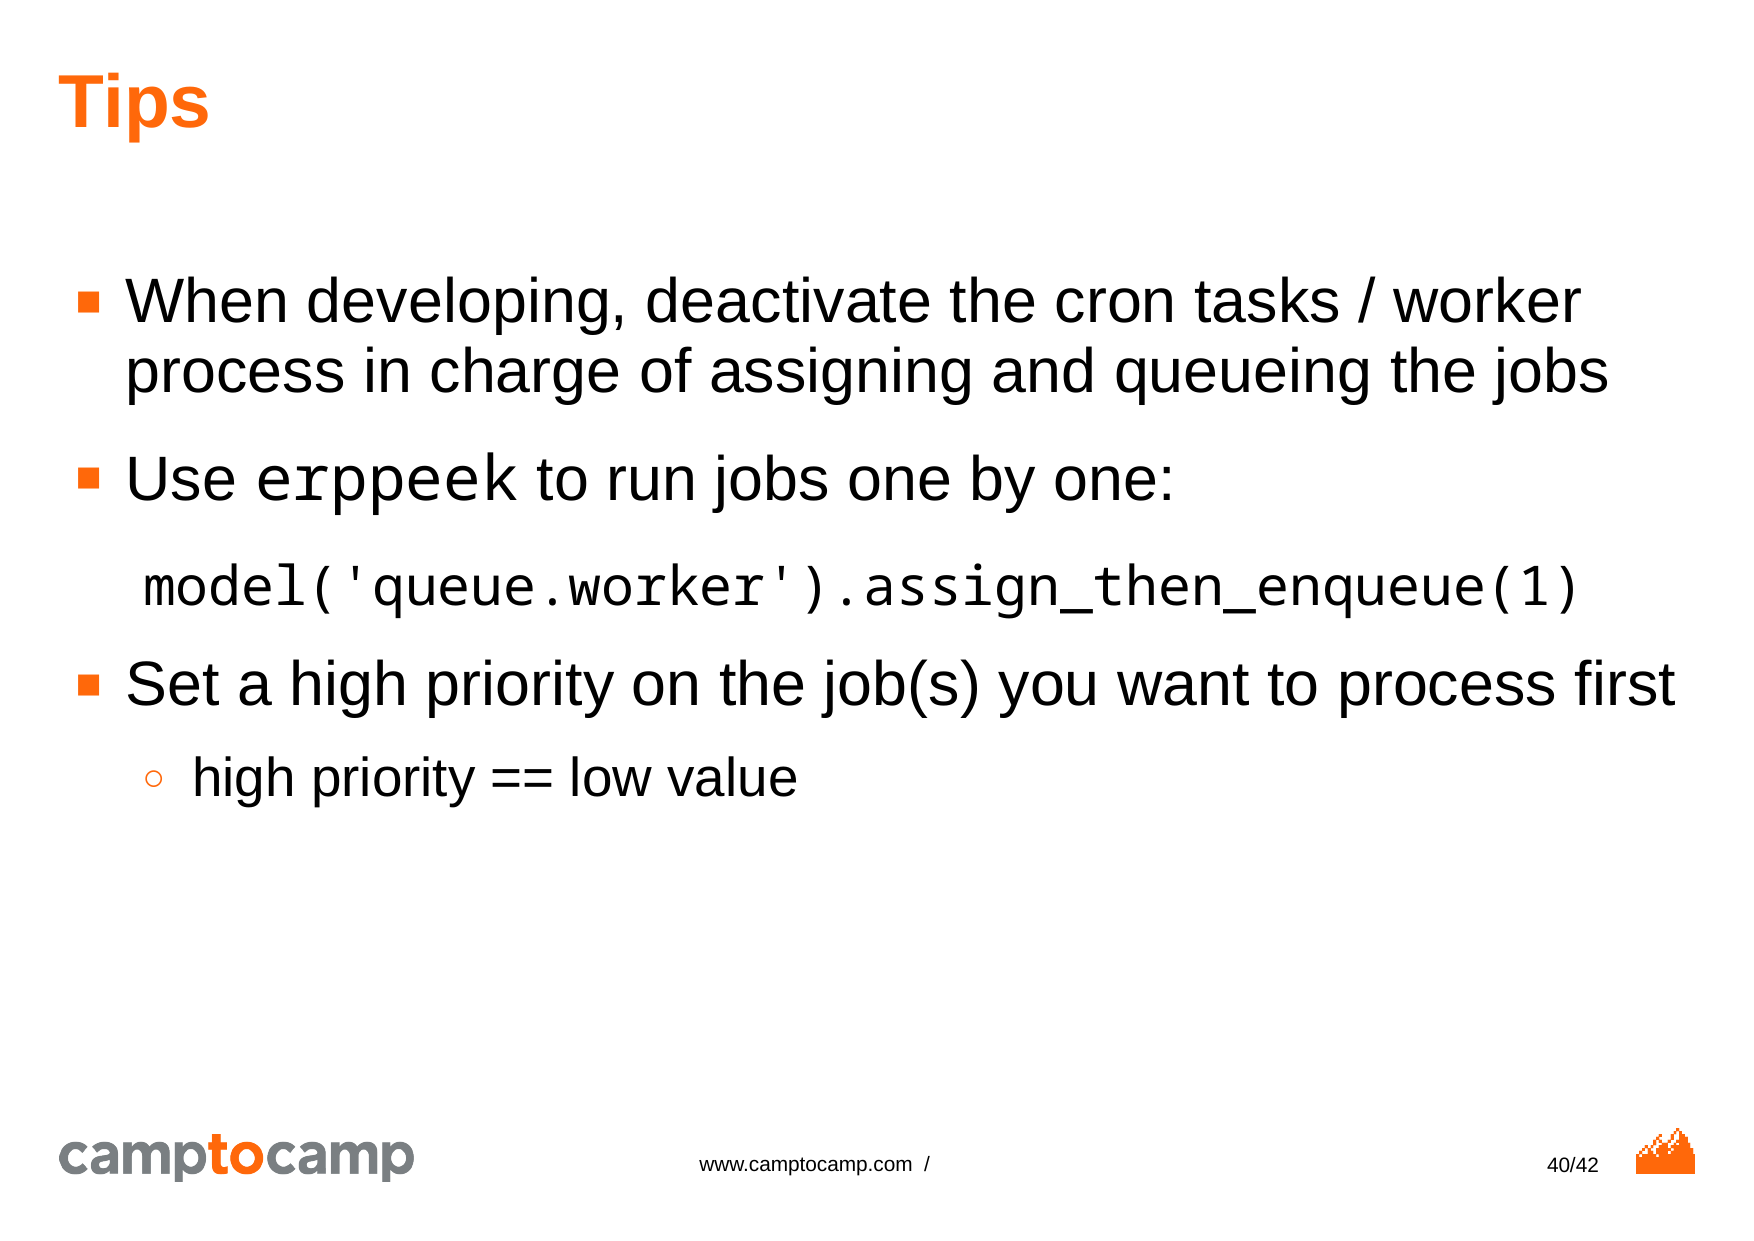

# Tips
When developing, deactivate the cron tasks / worker process in charge of assigning and queueing the jobs
Use erppeek to run jobs one by one:
 model('queue.worker').assign_then_enqueue(1)
Set a high priority on the job(s) you want to process first
high priority == low value